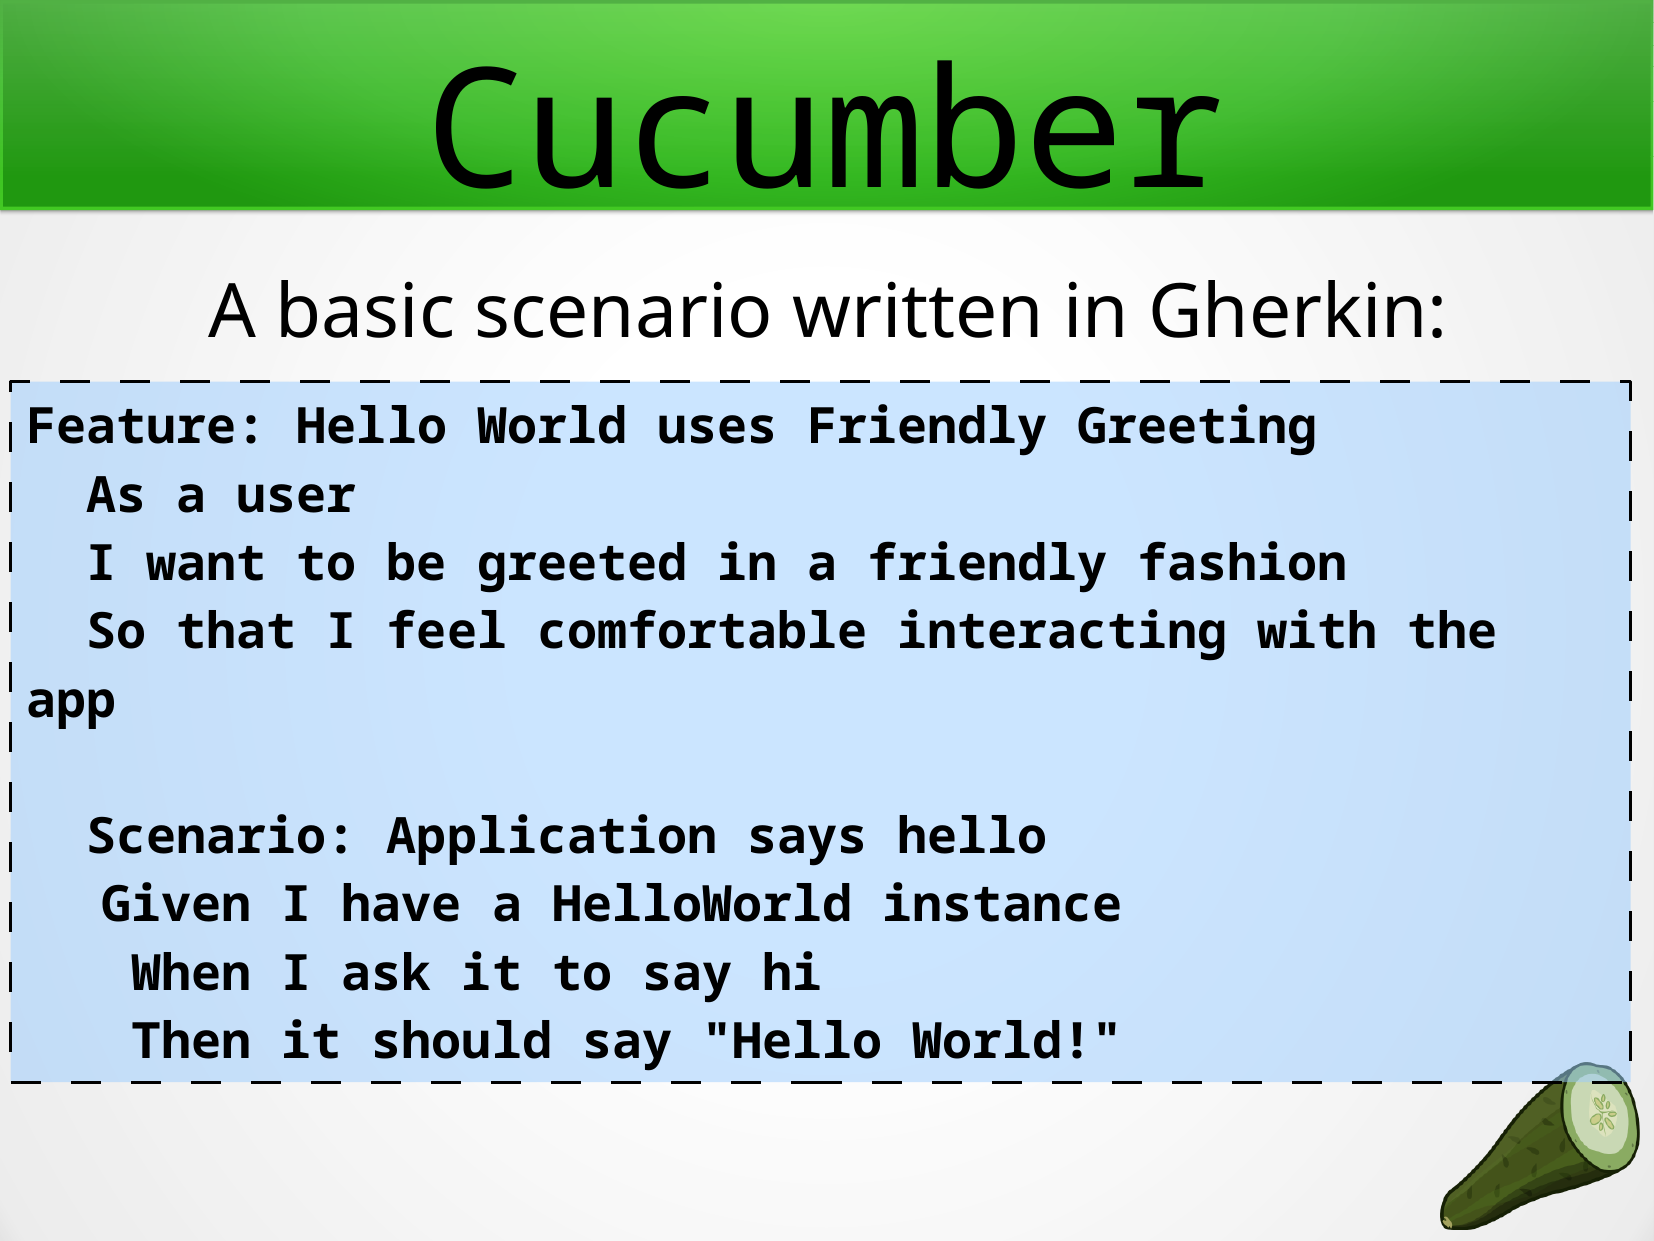

Cucumber
A basic scenario written in Gherkin:
Feature: Hello World uses Friendly Greeting
 As a user
 I want to be greeted in a friendly fashion
 So that I feel comfortable interacting with the app
 Scenario: Application says hello
	Given I have a HelloWorld instance
	 When I ask it to say hi
	 Then it should say "Hello World!"